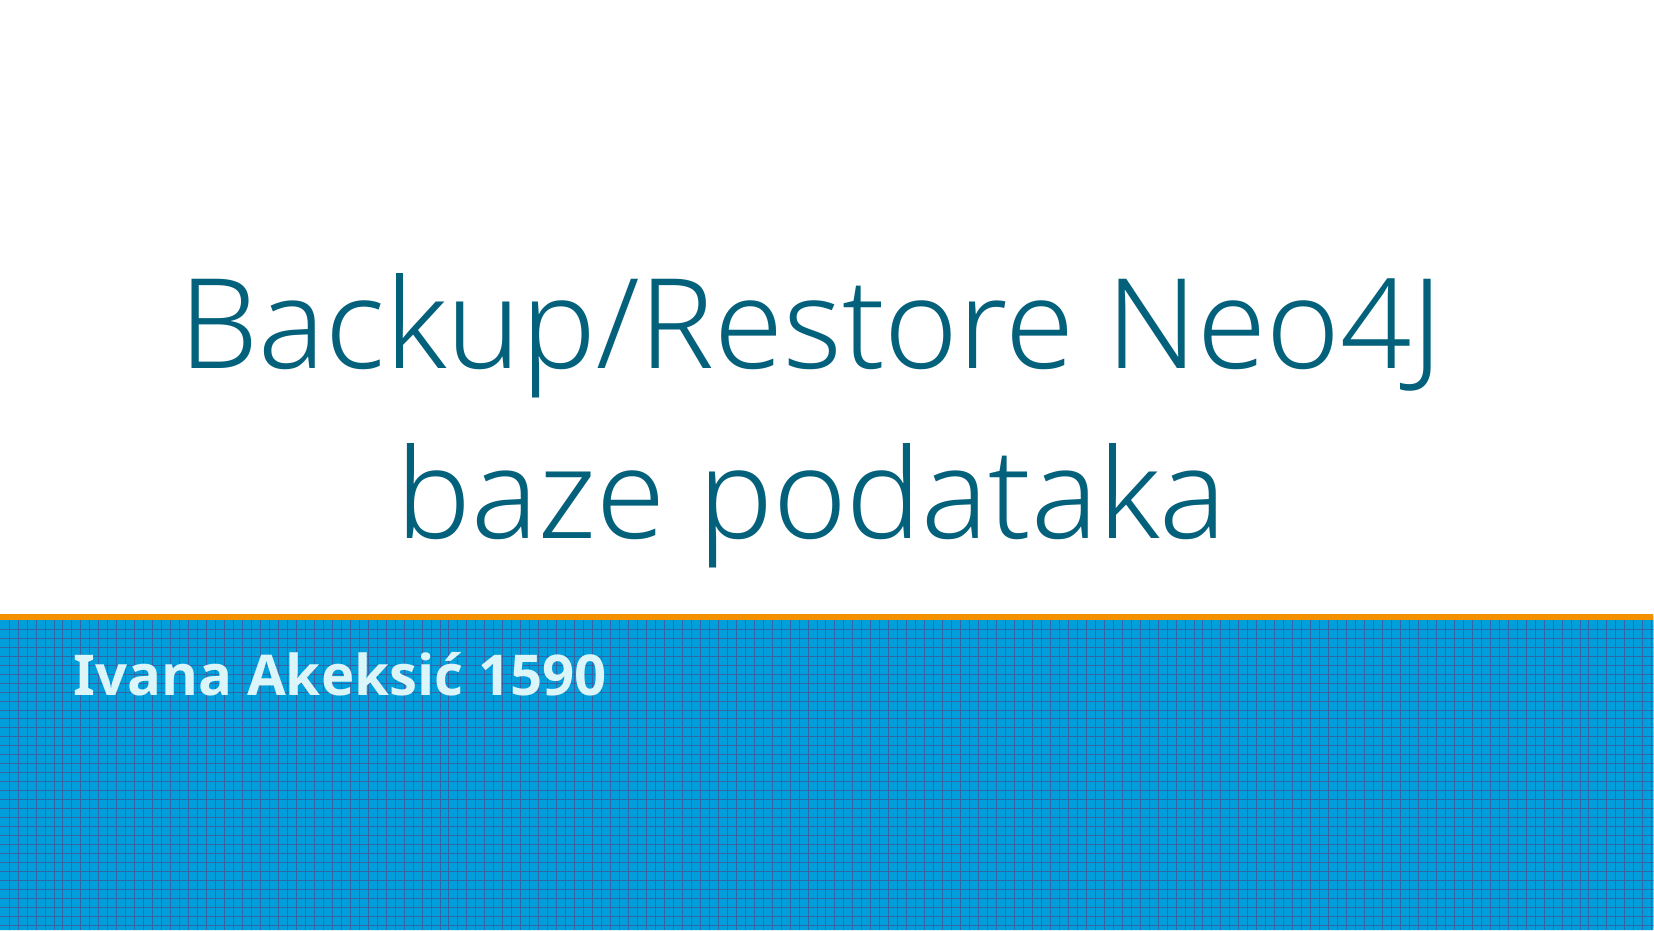

# Backup/Restore Neo4J baze podataka
Ivana Akeksić 1590